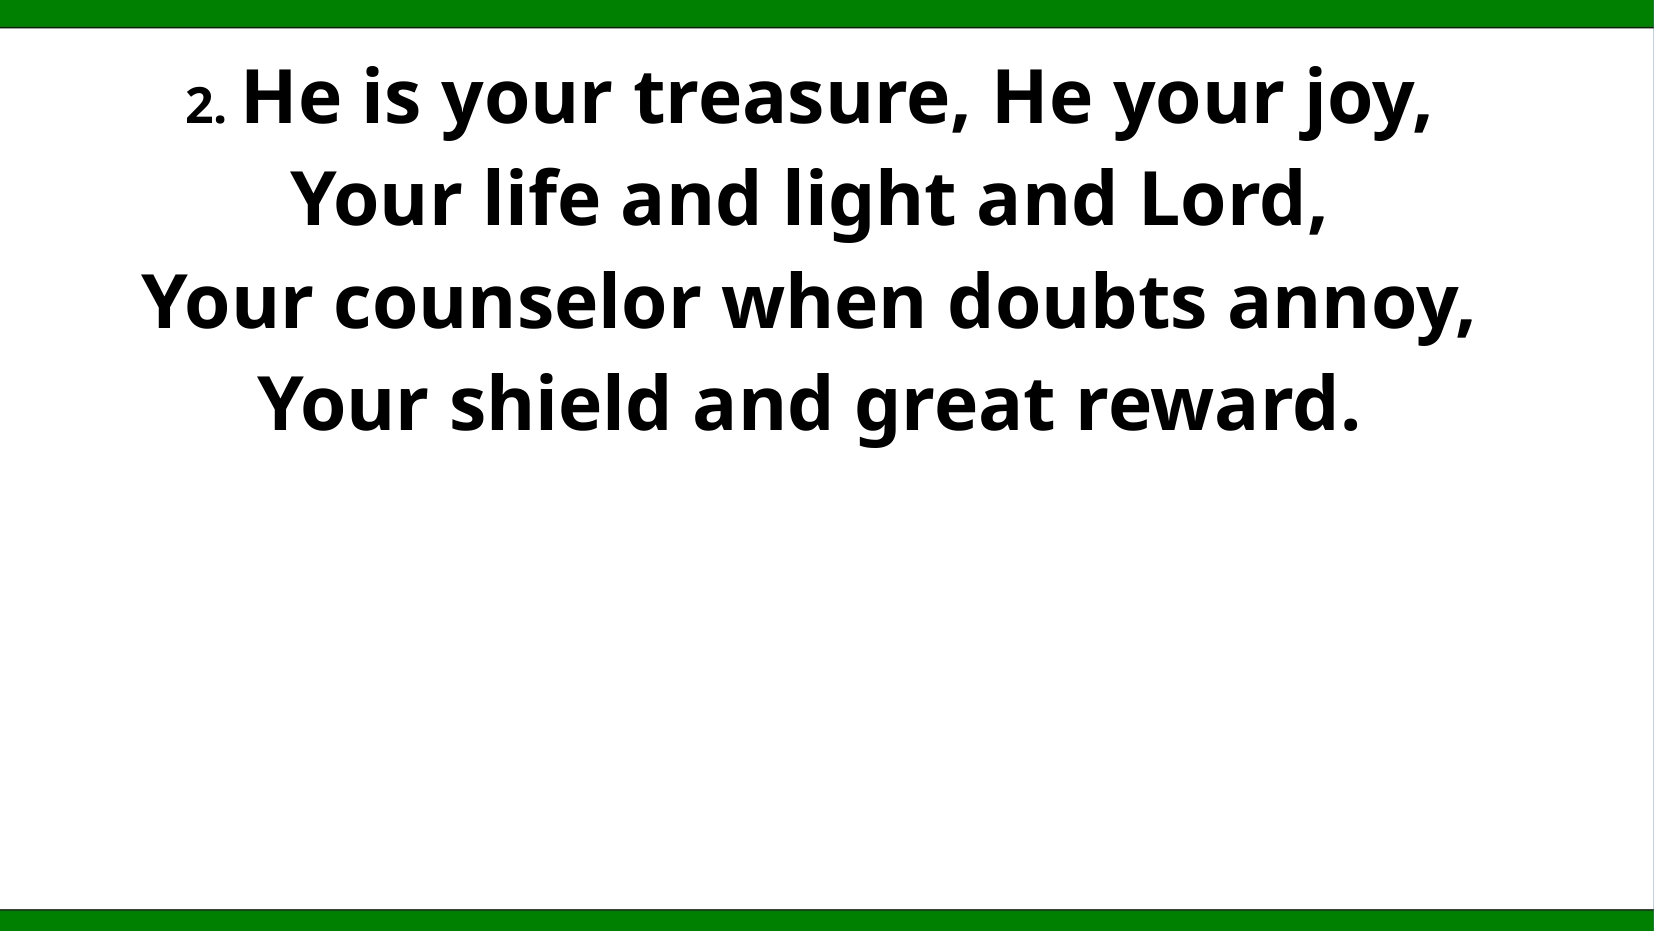

2. He is your treasure, He your joy,
Your life and light and Lord,
Your counselor when doubts annoy,
Your shield and great reward.